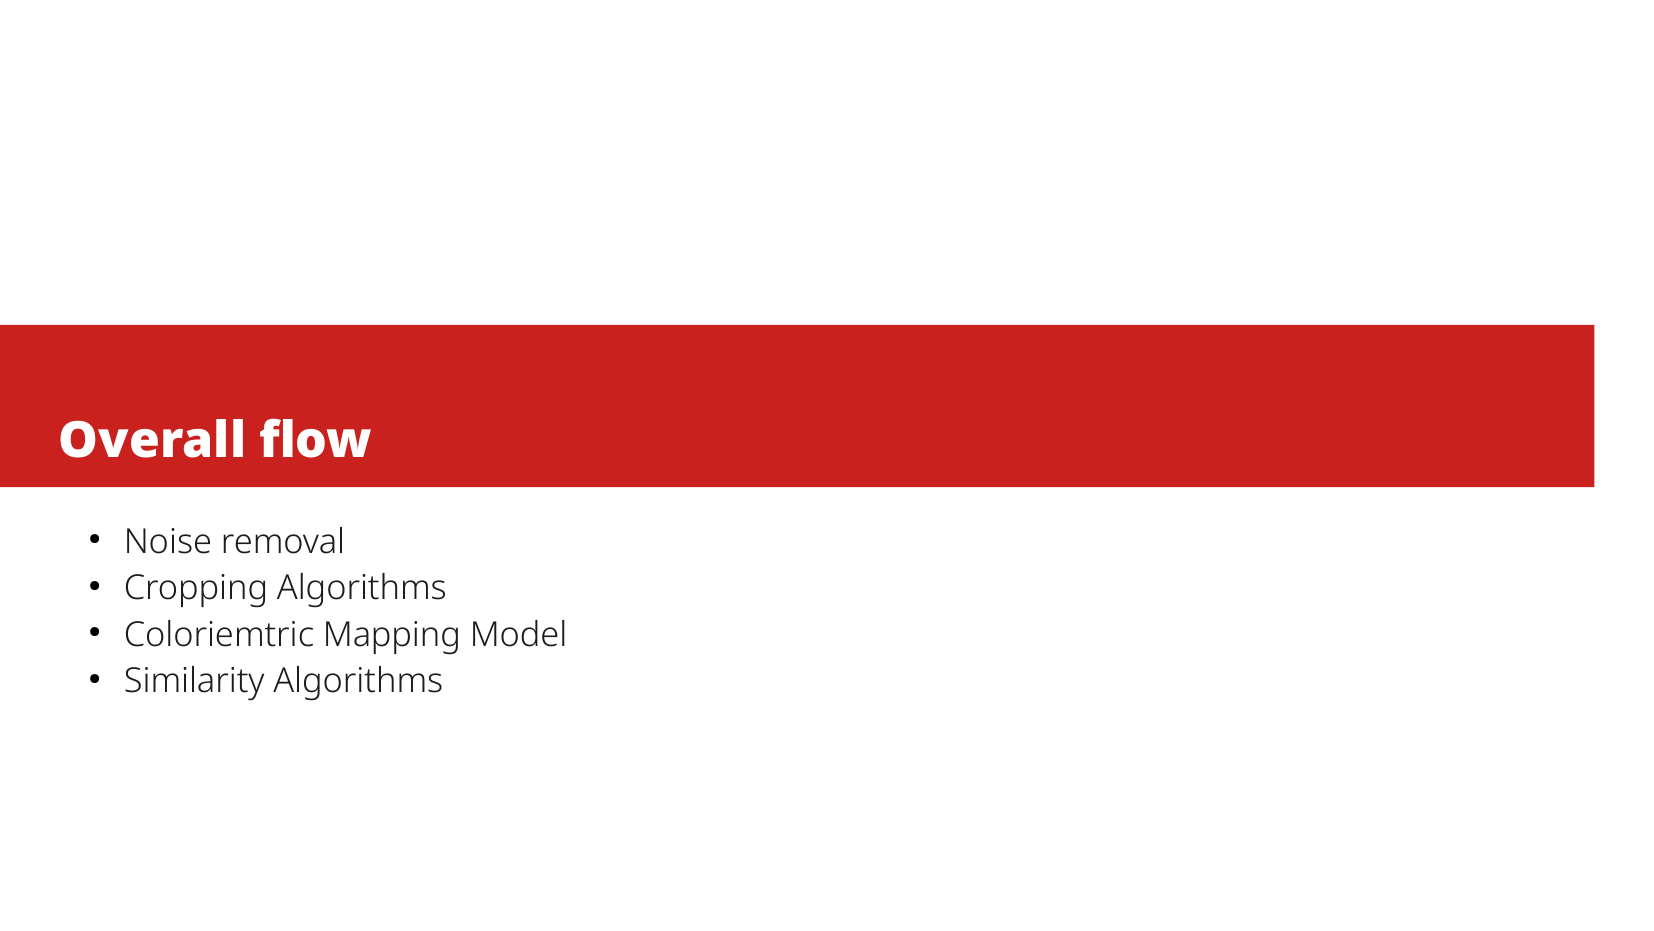

# Overall flow
Noise removal
Cropping Algorithms
Coloriemtric Mapping Model
Similarity Algorithms